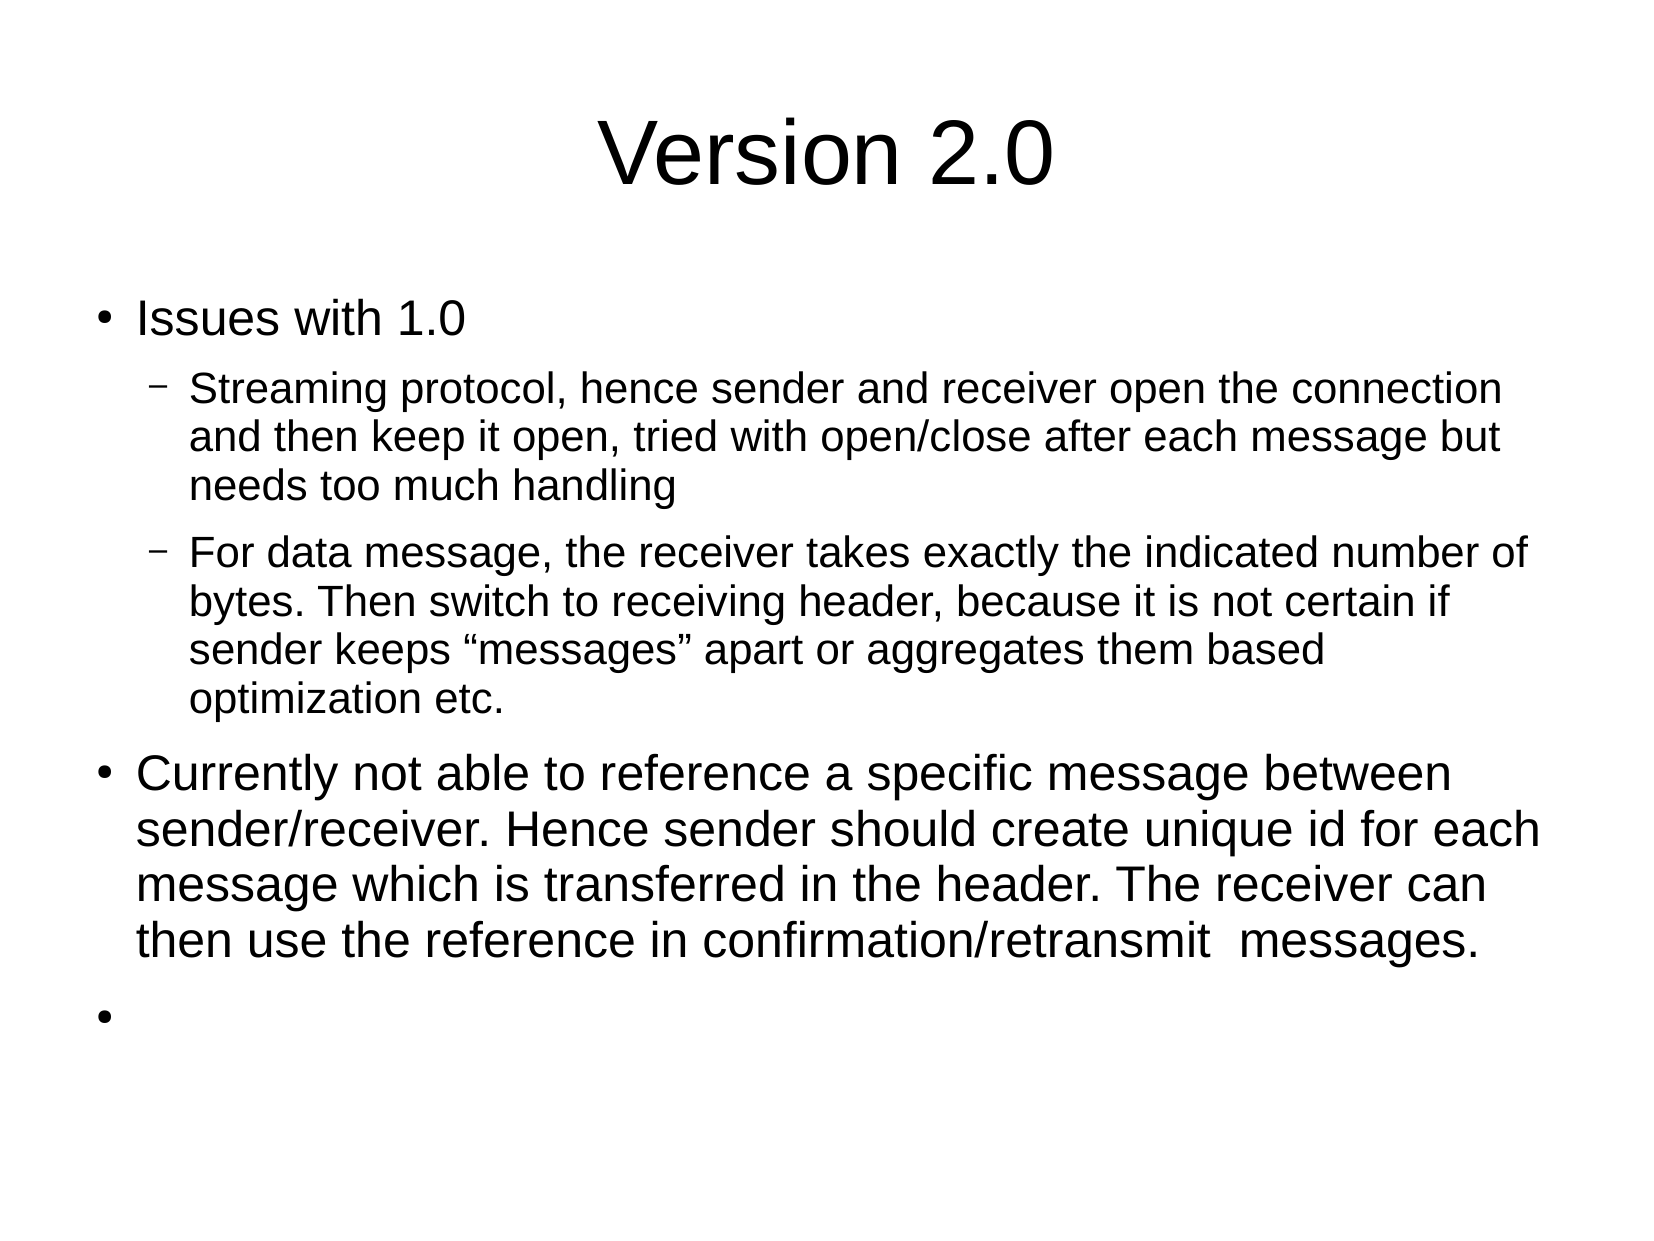

# Version 2.0
Issues with 1.0
Streaming protocol, hence sender and receiver open the connection and then keep it open, tried with open/close after each message but needs too much handling
For data message, the receiver takes exactly the indicated number of bytes. Then switch to receiving header, because it is not certain if sender keeps “messages” apart or aggregates them based optimization etc.
Currently not able to reference a specific message between sender/receiver. Hence sender should create unique id for each message which is transferred in the header. The receiver can then use the reference in confirmation/retransmit messages.